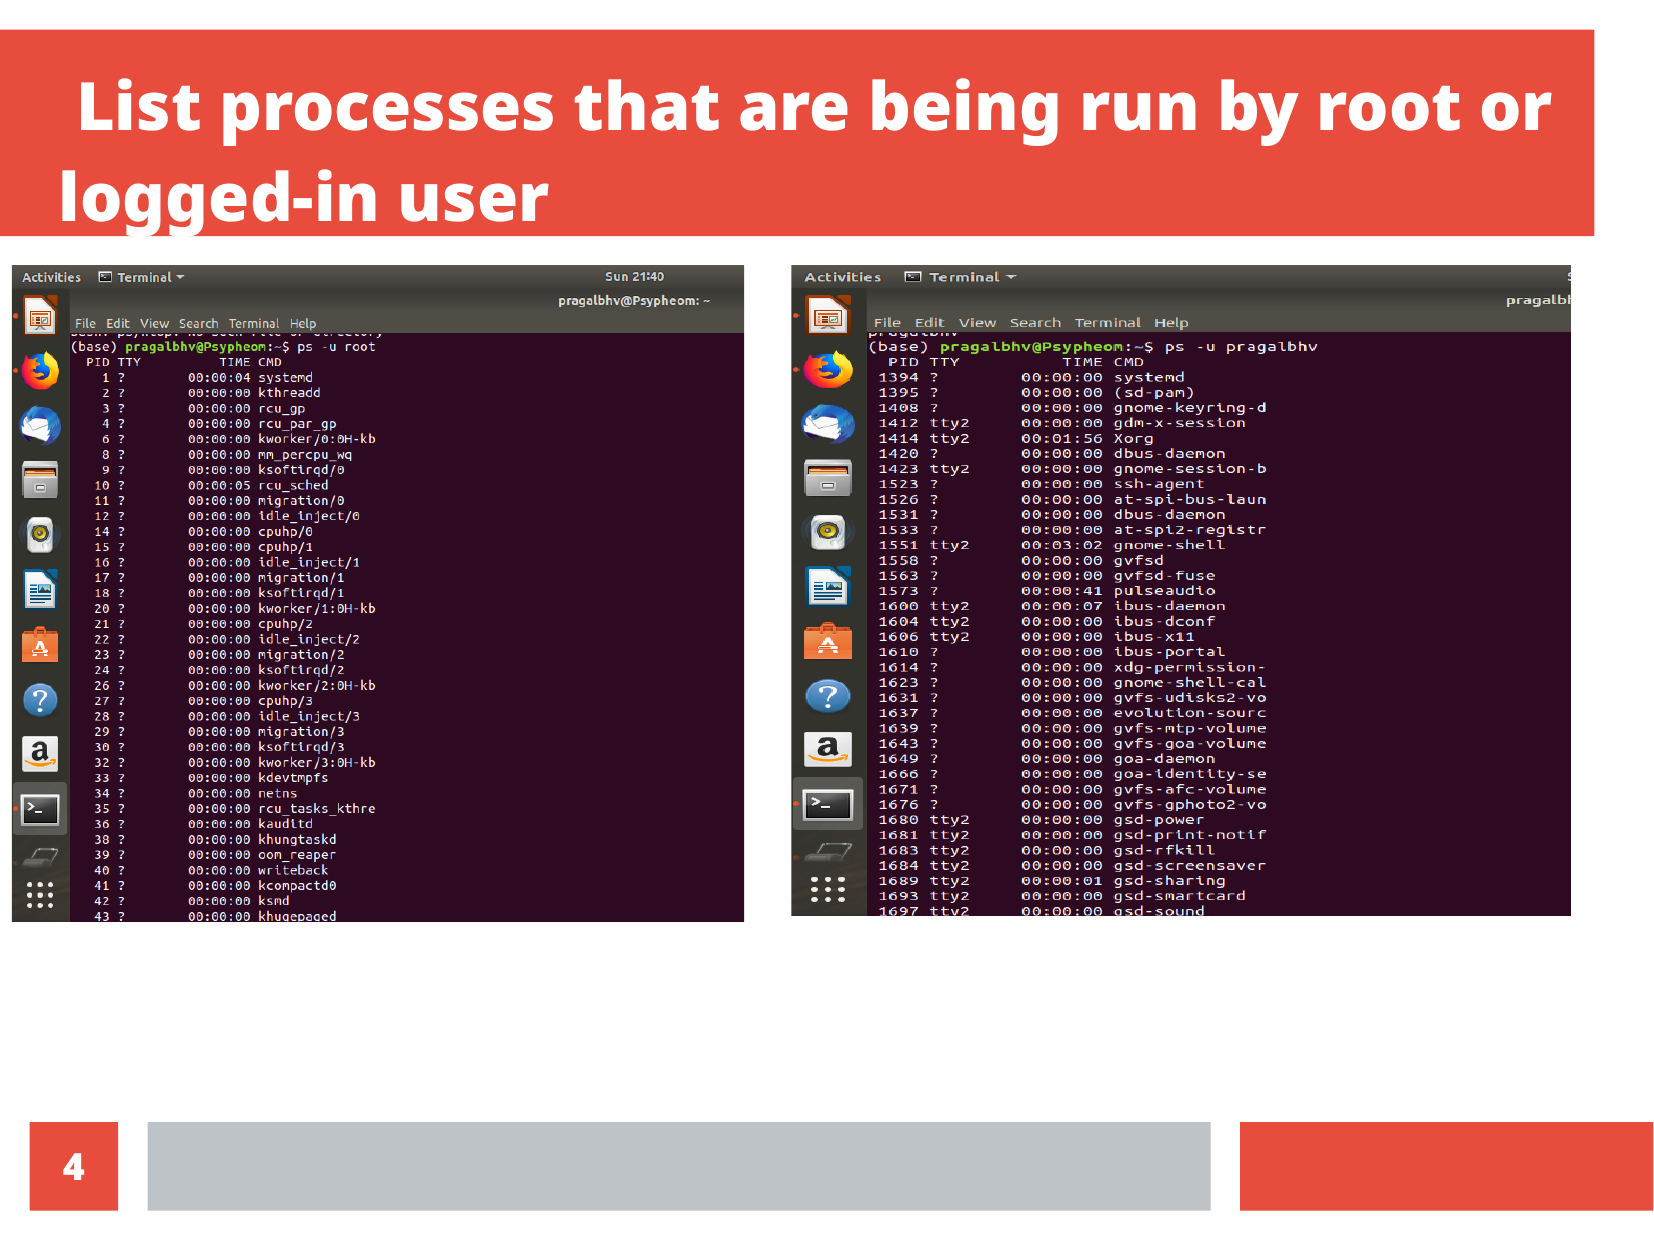

# List processes that are being run by root or logged-in user
4